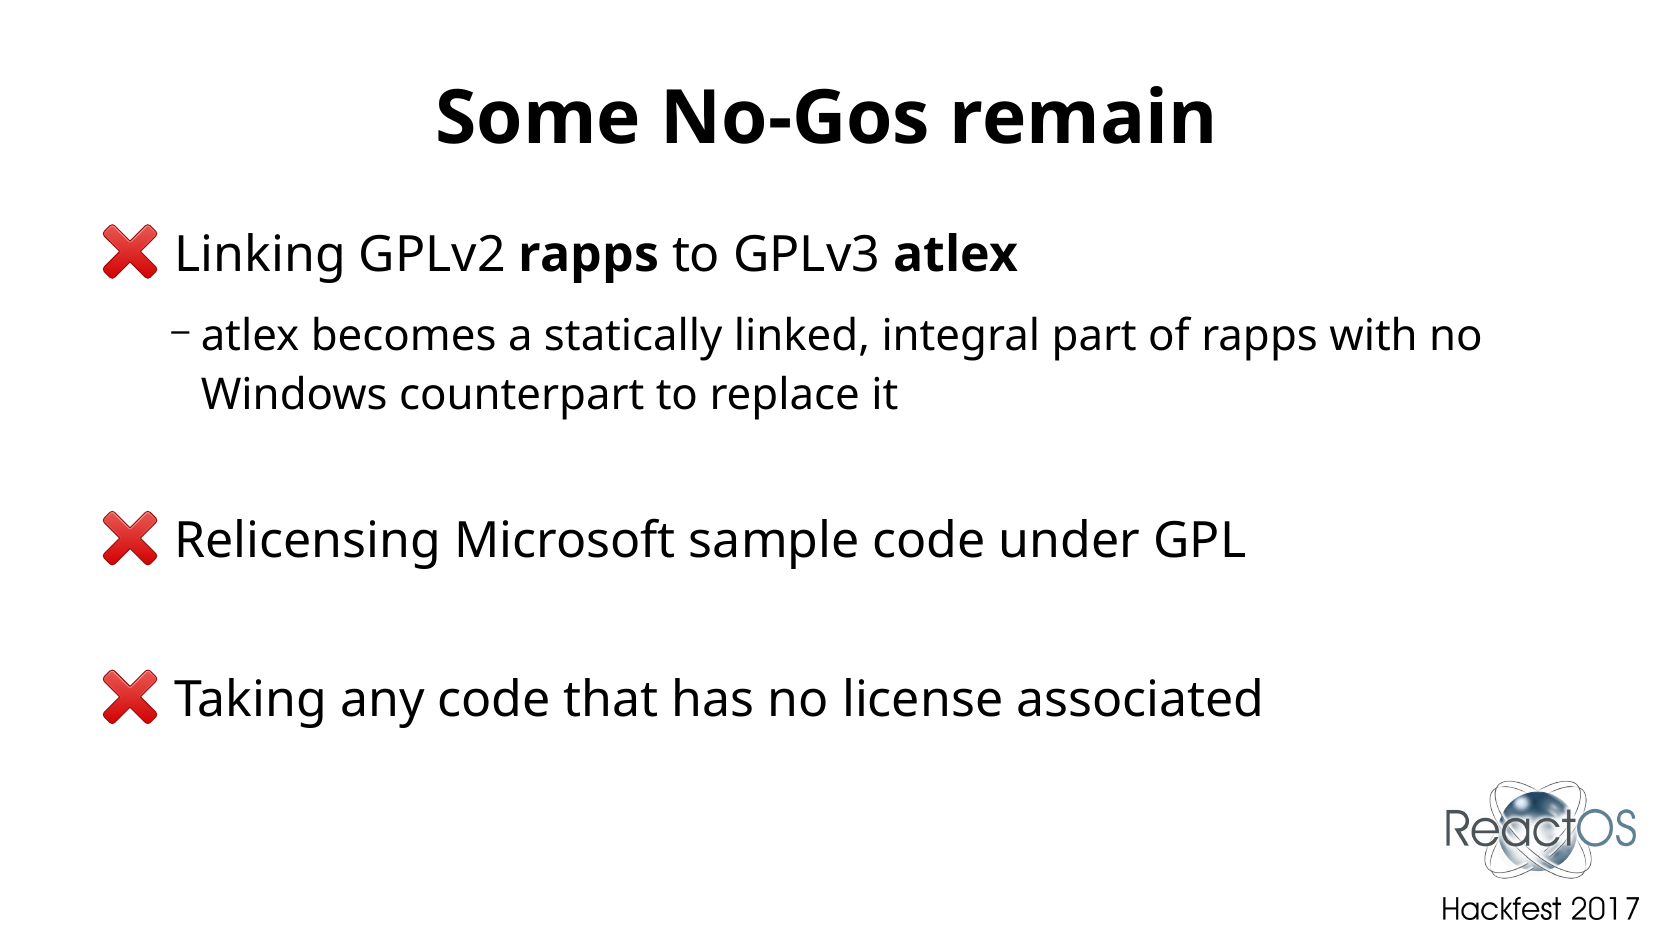

# Some No-Gos remain
Linking GPLv2 rapps to GPLv3 atlex
atlex becomes a statically linked, integral part of rapps with no Windows counterpart to replace it
Relicensing Microsoft sample code under GPL
Taking any code that has no license associated